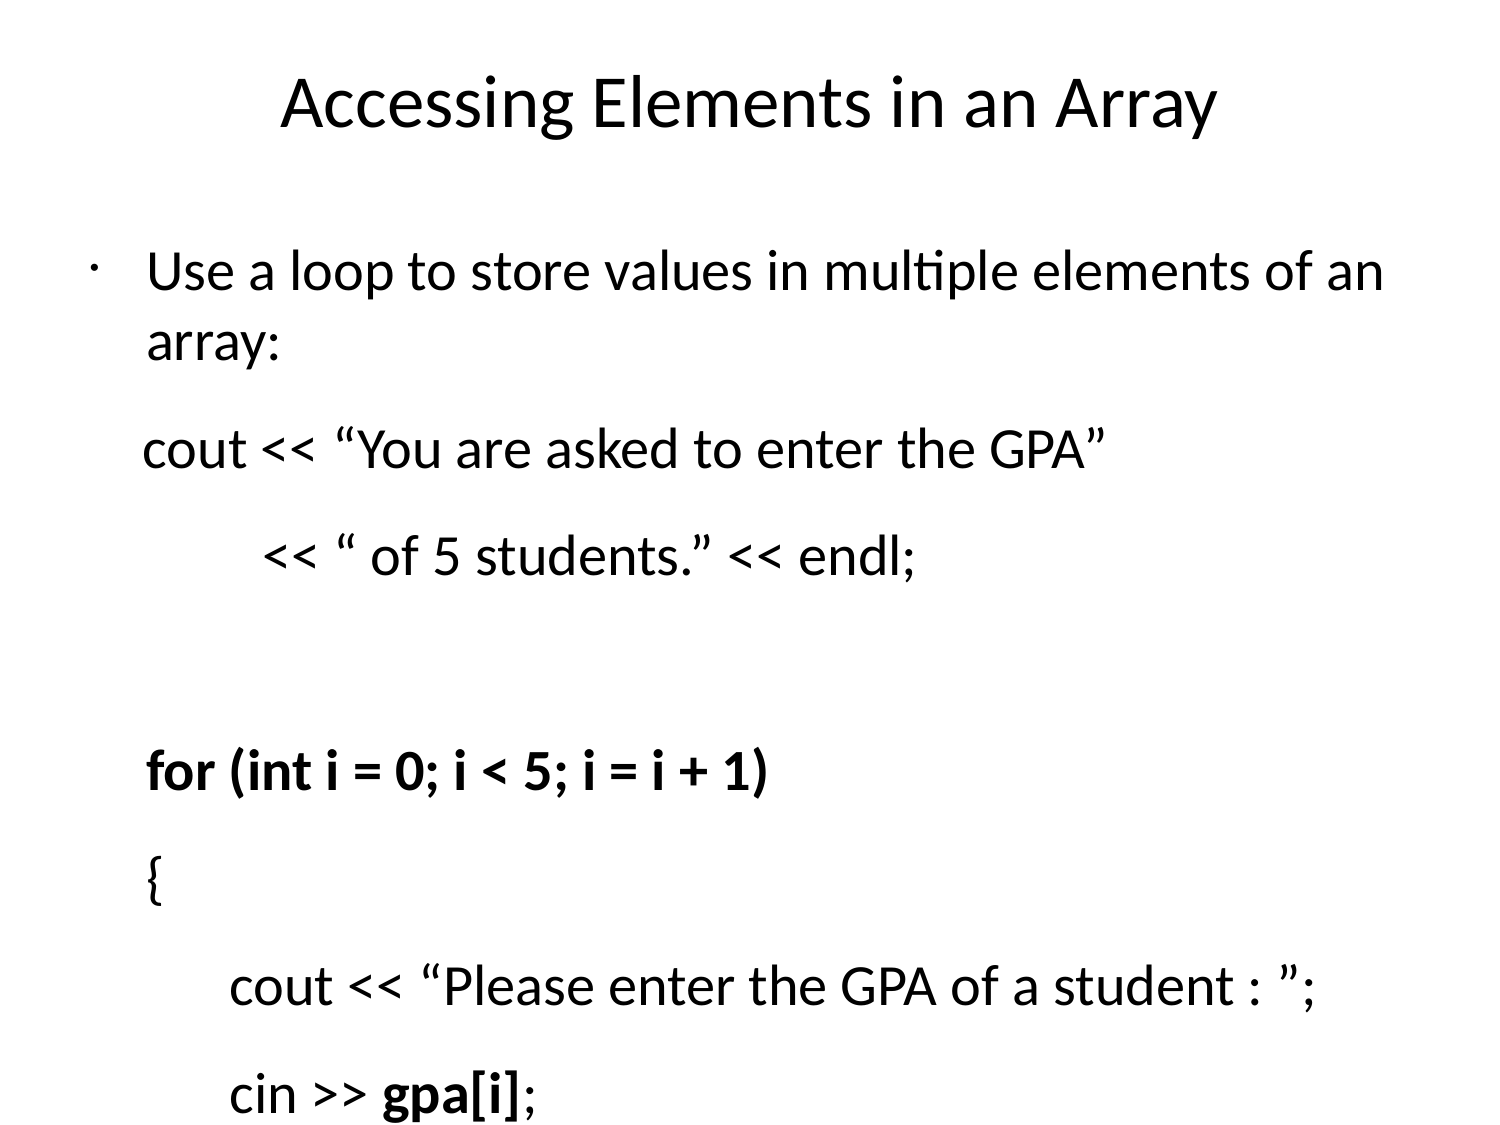

# Accessing Elements in an Array
Use a loop to store values in multiple elements of an array:
  cout << “You are asked to enter the GPA”
 << “ of 5 students.” << endl;
	for (int i = 0; i < 5; i = i + 1)
	{
		 cout << “Please enter the GPA of a student : ”;
		 cin >> gpa[i];
	}